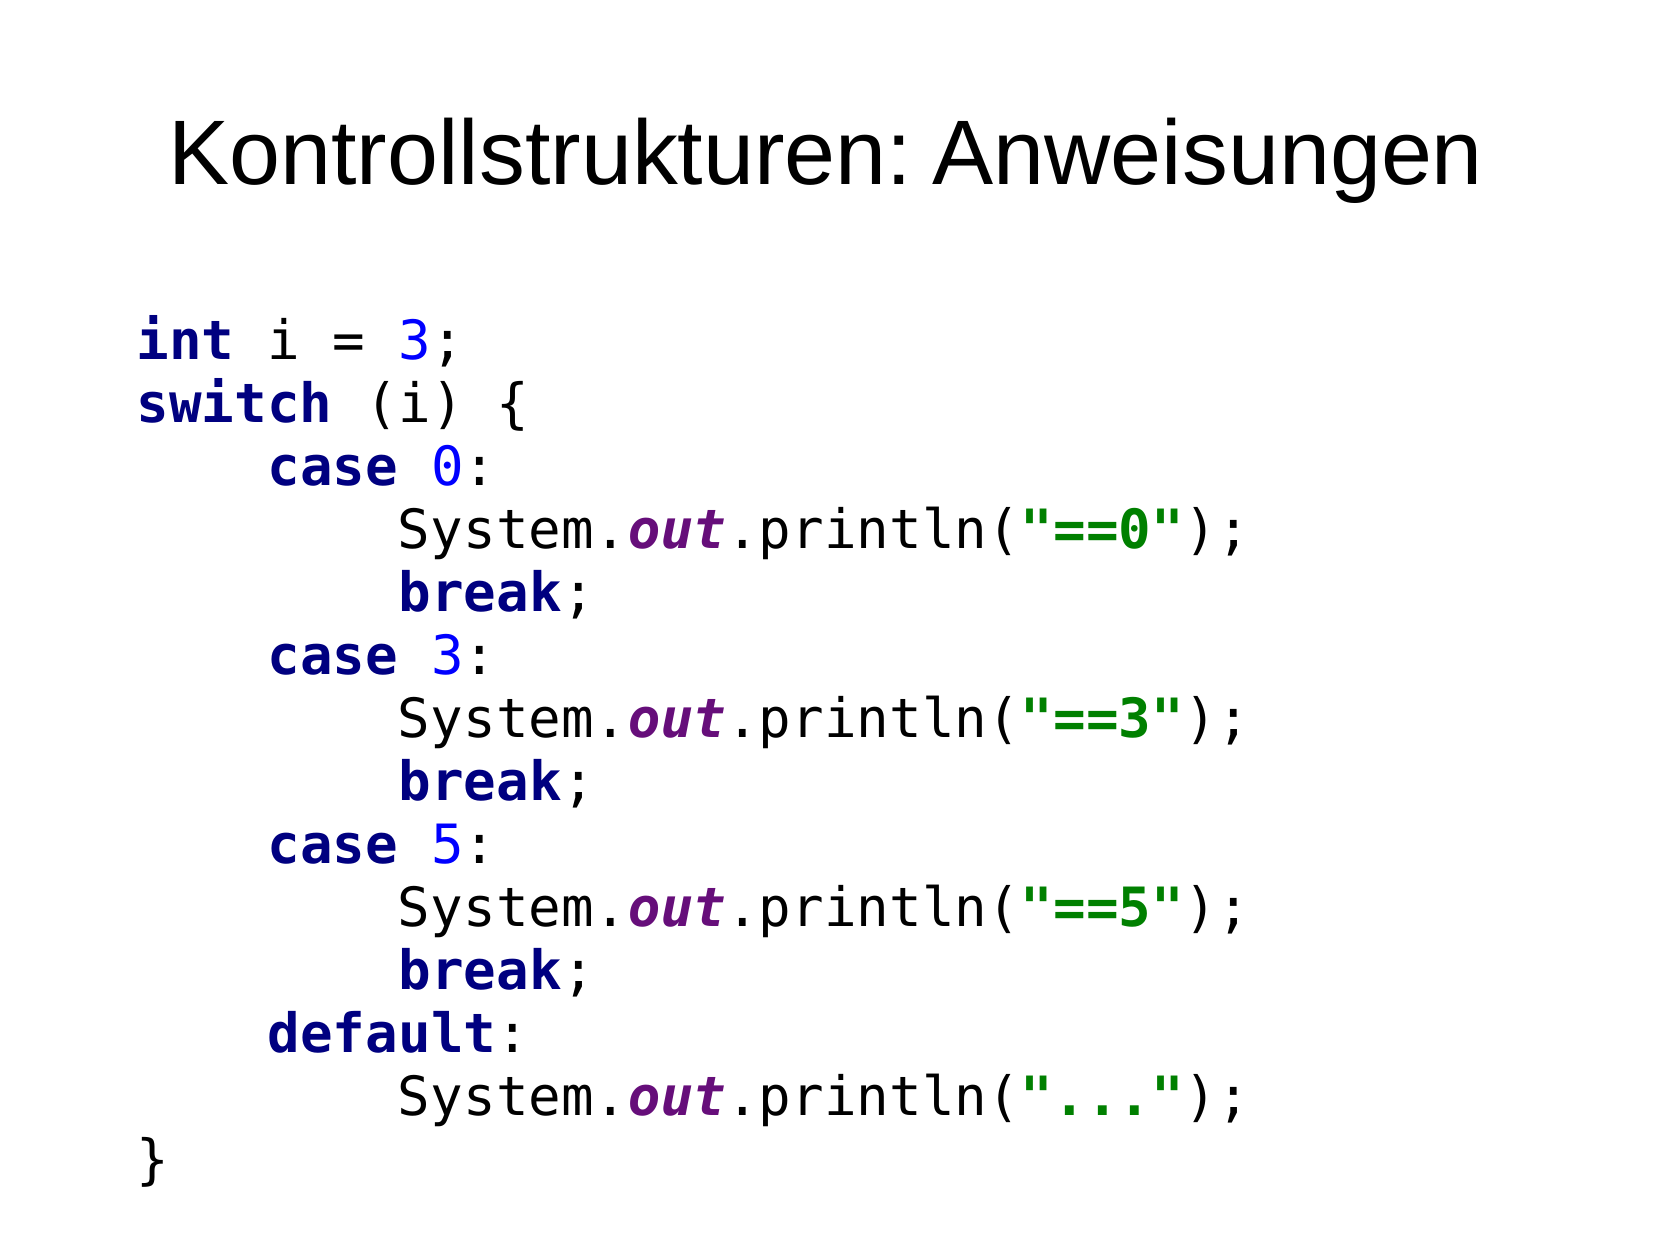

# Kontrollstrukturen: Anweisungen
int i = 3;
switch (i) {
 case 0:
 System.out.println("==0");
 break;
 case 3:
 System.out.println("==3");
 break;
 case 5:
 System.out.println("==5");
 break;
 default:
 System.out.println("...");
}